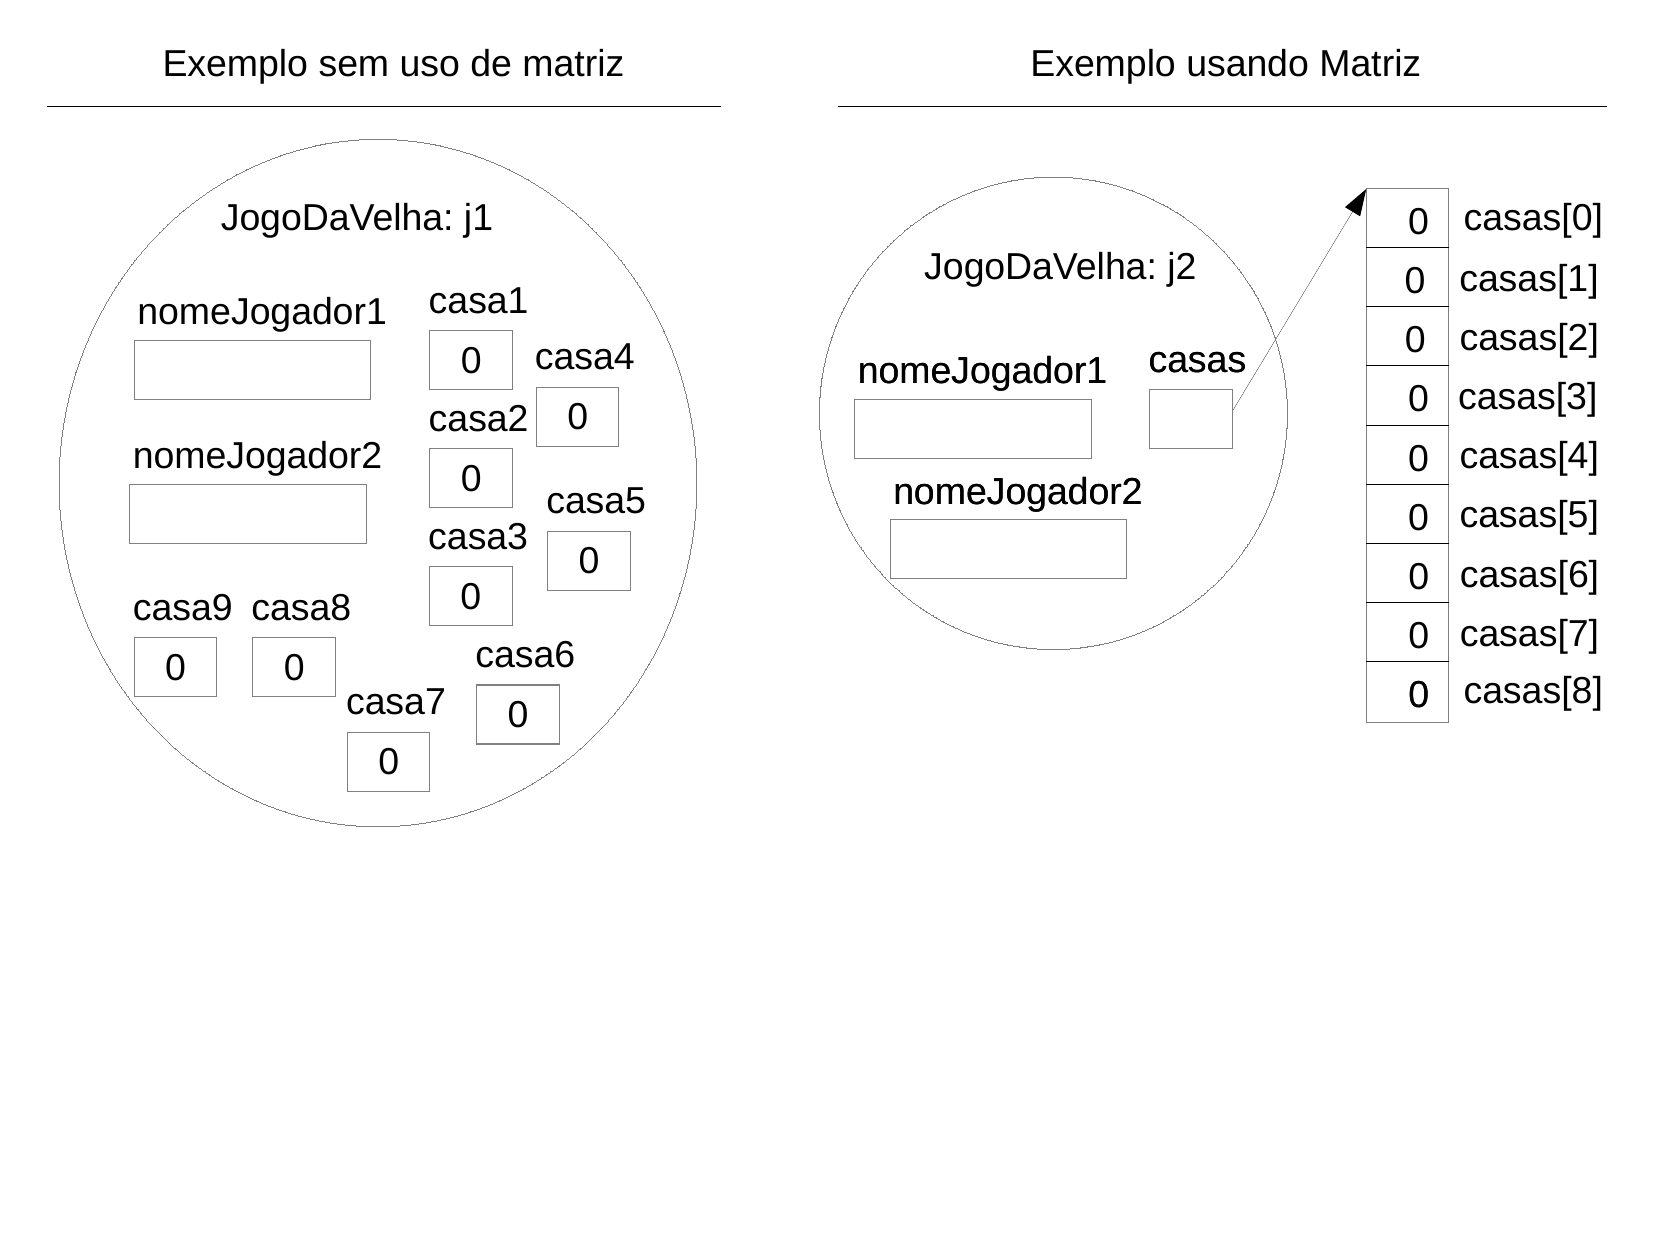

Exemplo sem uso de matriz
Exemplo usando Matriz
JogoDaVelha: j1
casas[0]
 0
JogoDaVelha: j2
casas[1]
0
casa1
nomeJogador1
casas[2]
0
casa4
0
casas
casas
nomeJogador1
nomeJogador1
casas[3]
 0
0
casa2
nomeJogador2
casas[4]
 0
0
nomeJogador2
nomeJogador2
casa5
casas[5]
 0
casa3
0
casas[6]
 0
0
casa9
casa8
casas[7]
 0
casa6
0
0
casas[8]
 0
 0
casa7
0
0